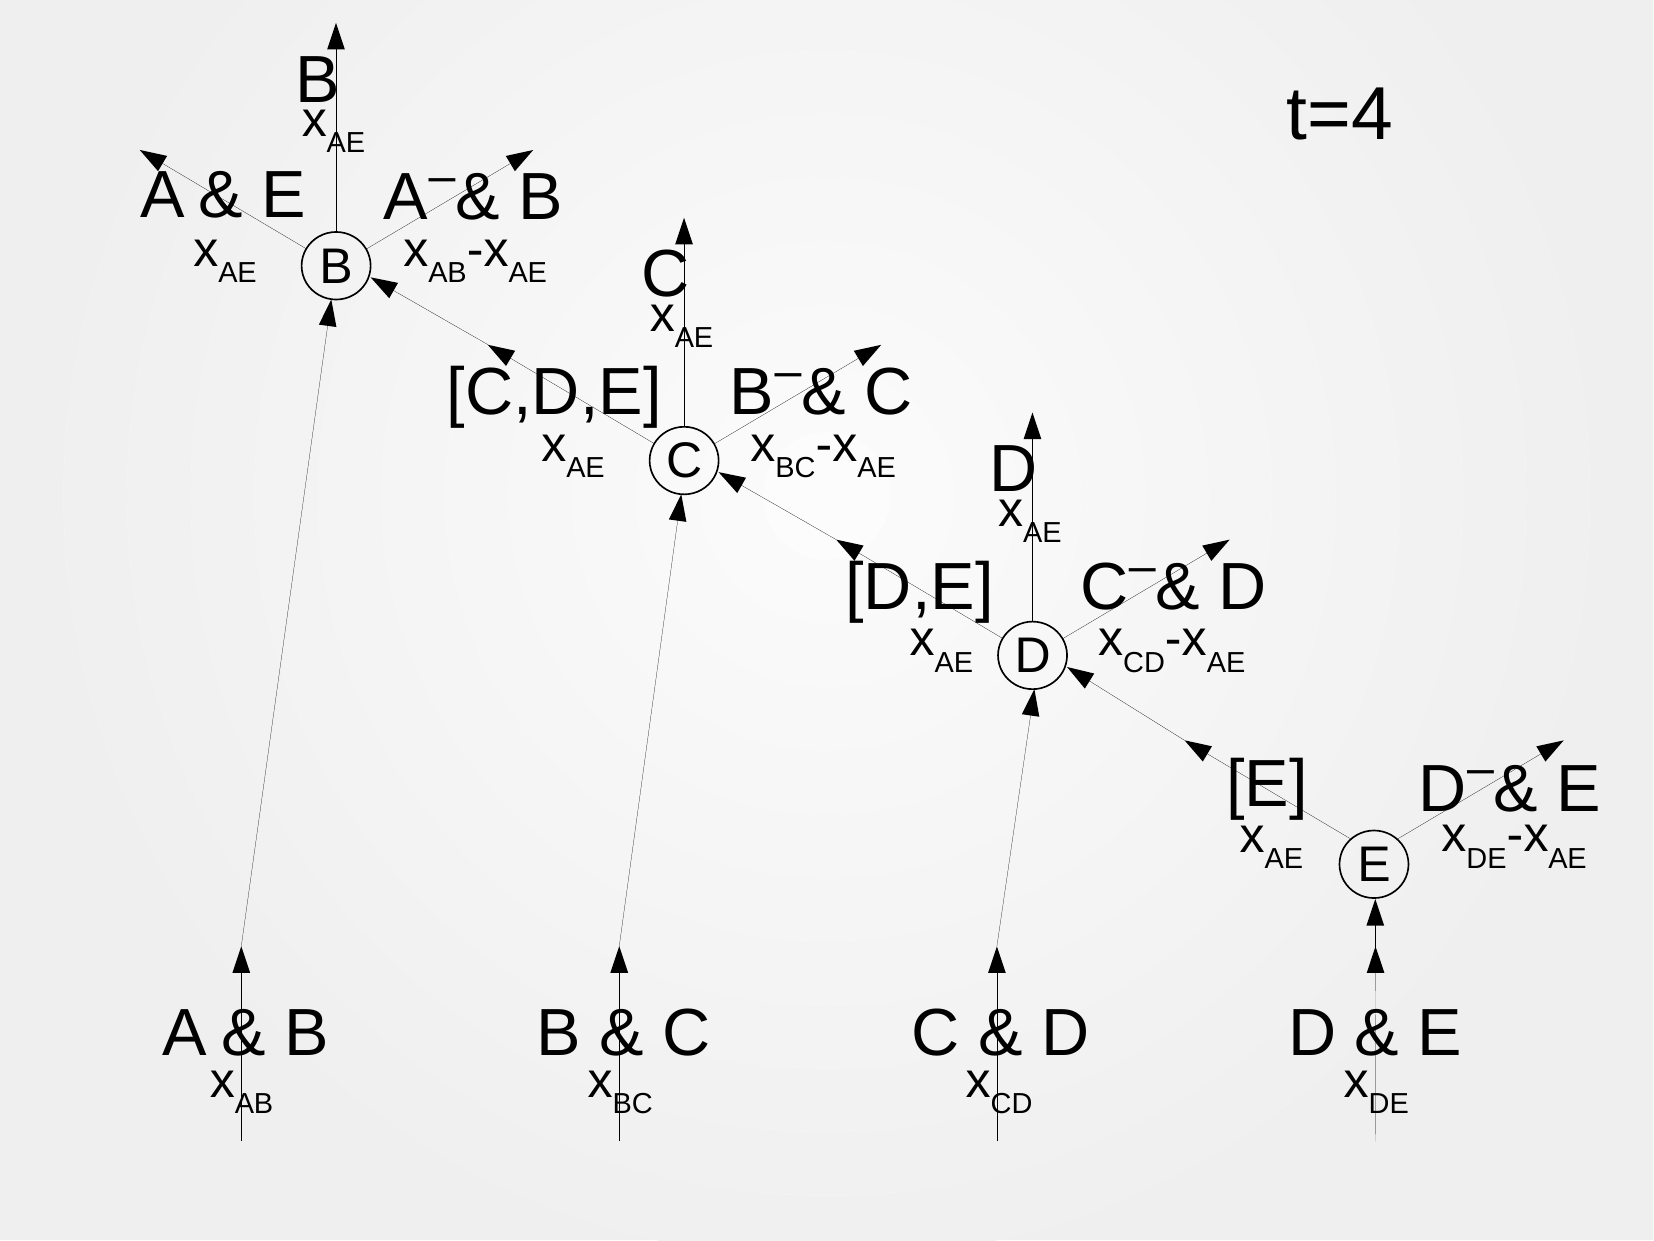

B
t=4
xAE
A & E
A–& B
xAB-xAE
xAE
C
B
xAE
B–& C
[C,D,E]
xBC-xAE
xAE
D
C
xAE
C–& D
[D,E]
xCD-xAE
xAE
D
D–& E
[E]
xDE-xAE
xAE
E
A & B
B & C
C & D
D & E
xDE
xCD
xAB
xBC